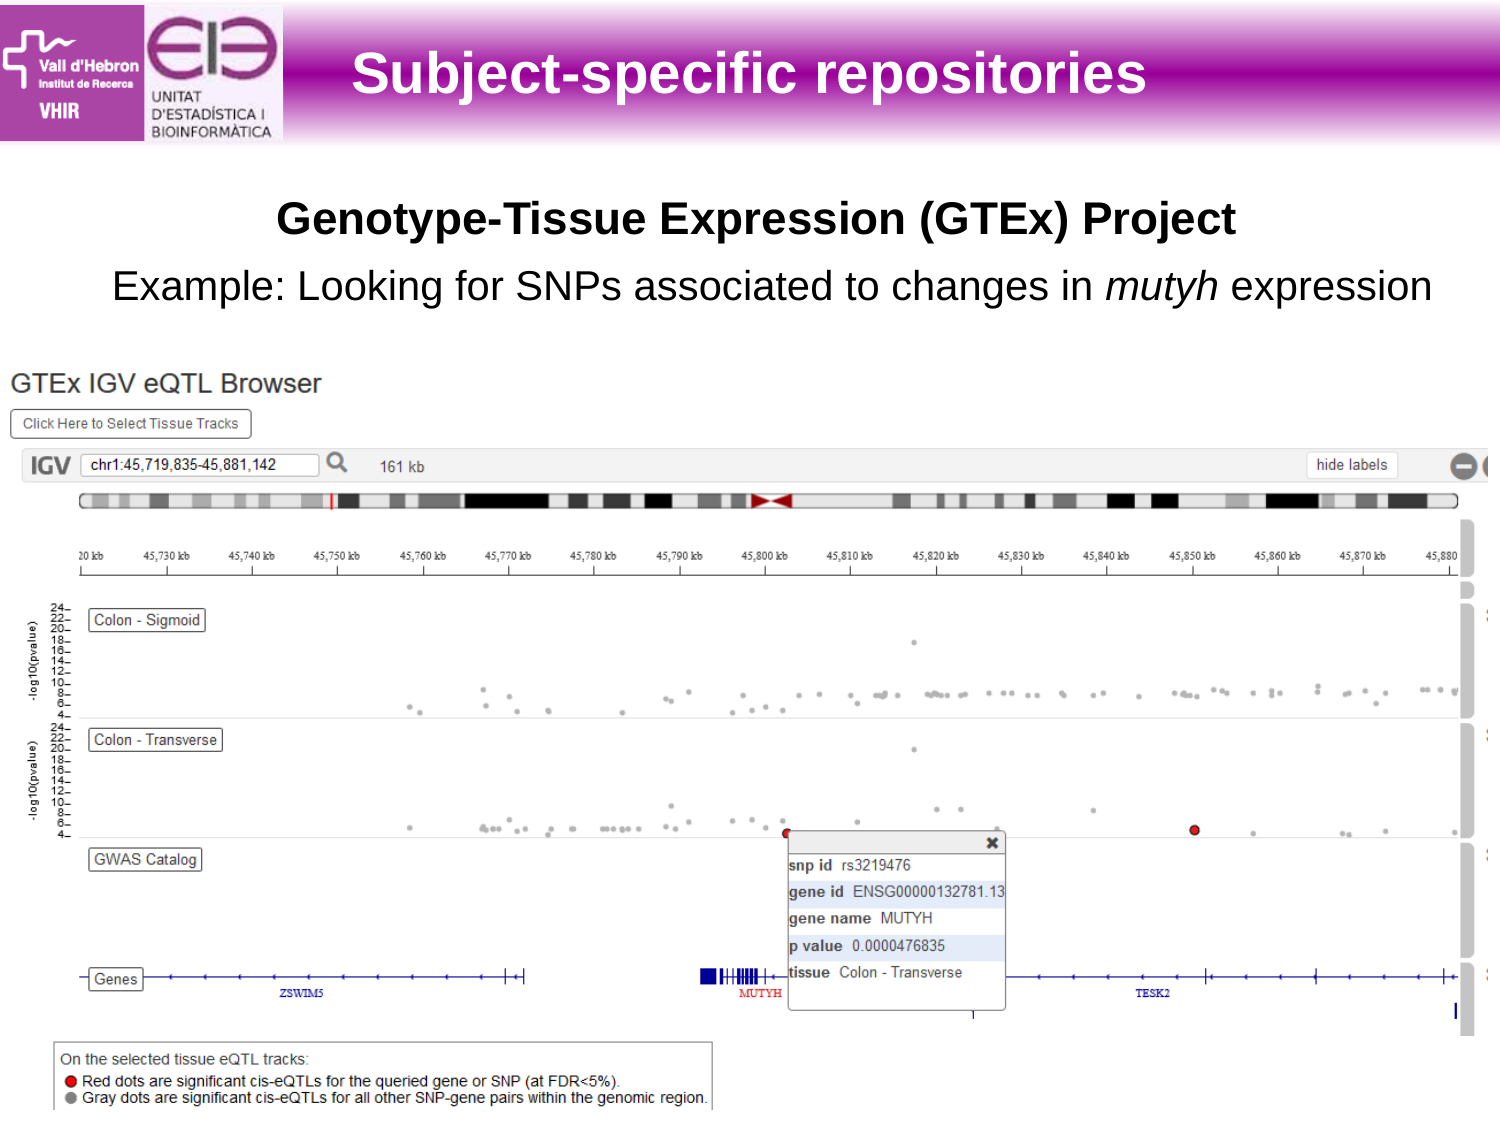

Subject-specific repositories
Genotype-Tissue Expression (GTEx) Project
Example: Looking for SNPs associated to changes in mutyh expression